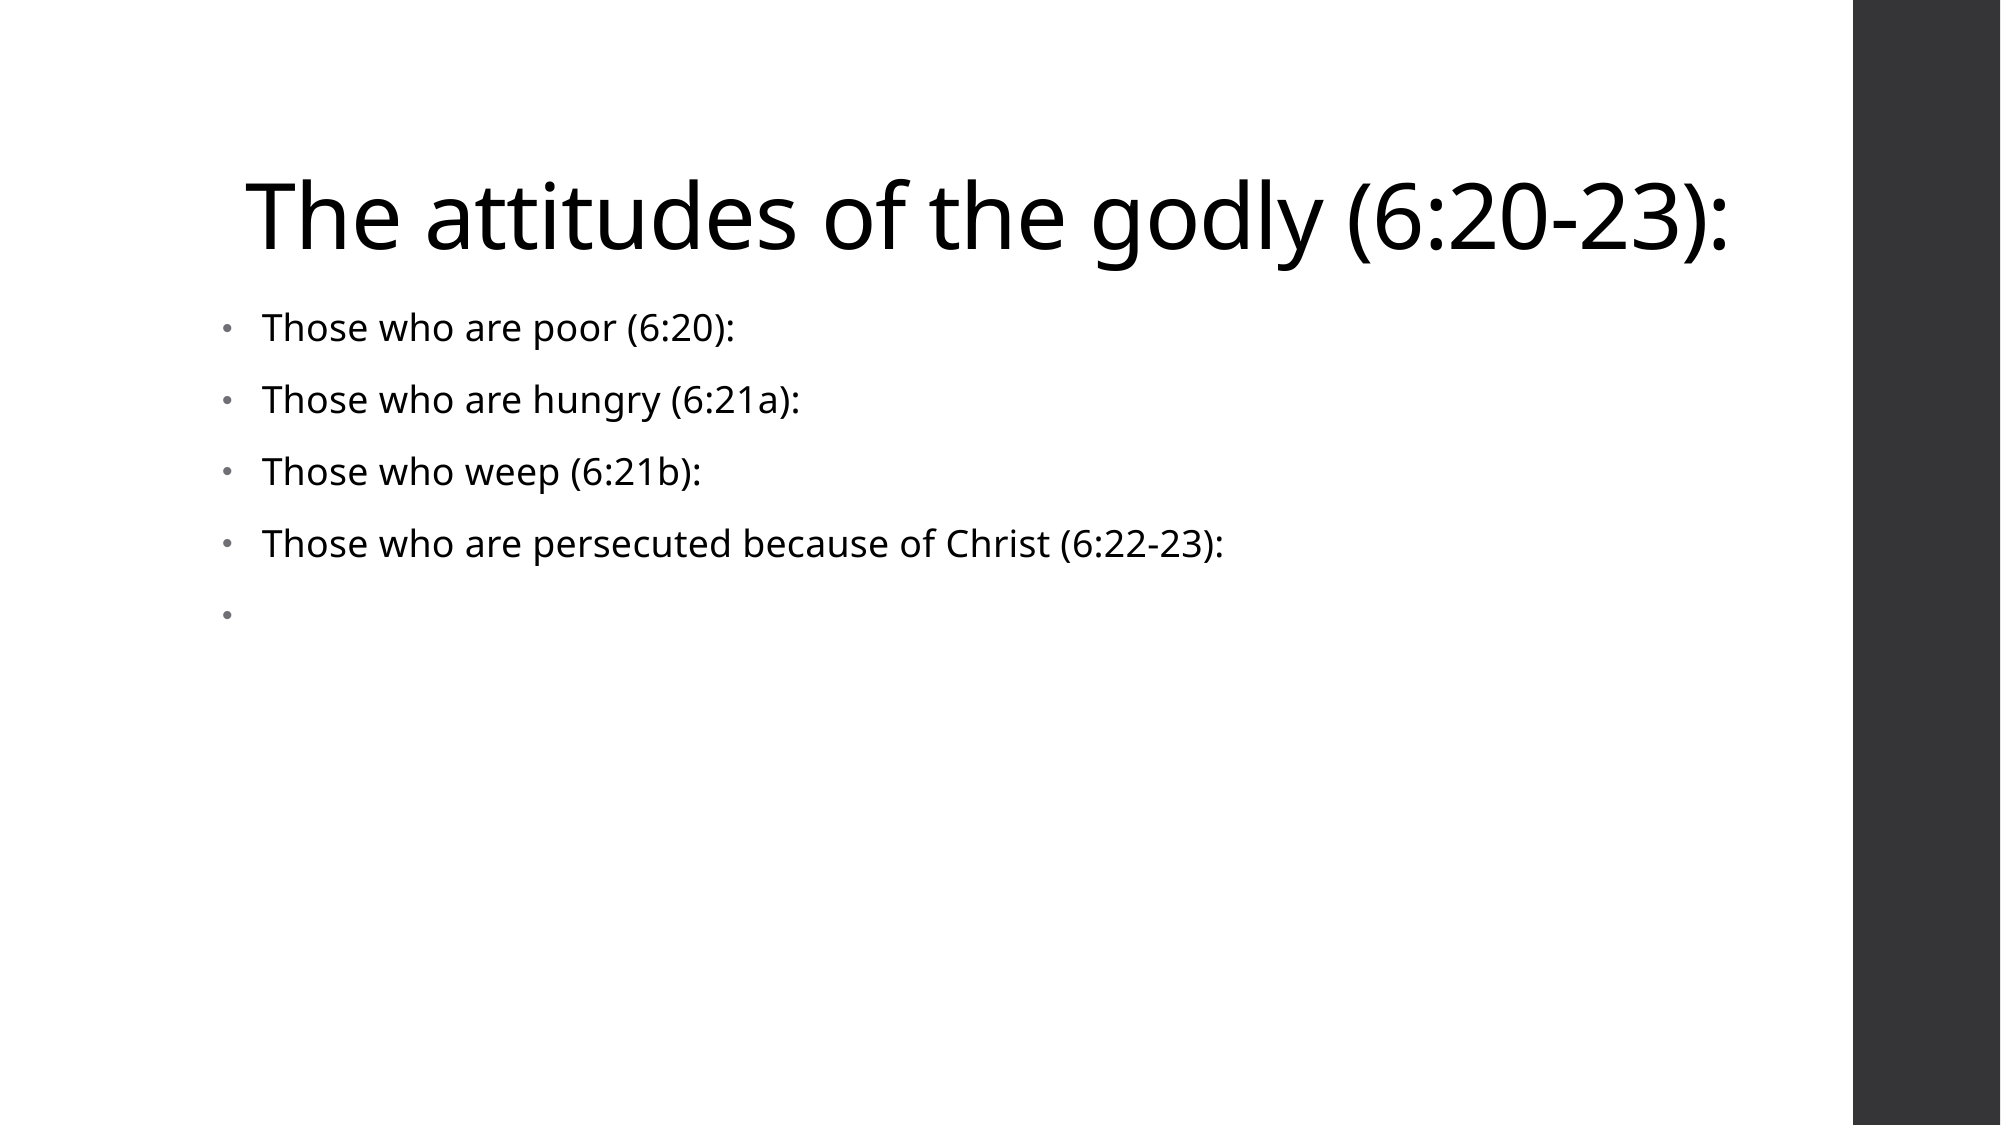

# The attitudes of the godly (6:20-23):
 Those who are poor (6:20):
 Those who are hungry (6:21a):
 Those who weep (6:21b):
 Those who are persecuted because of Christ (6:22-23):